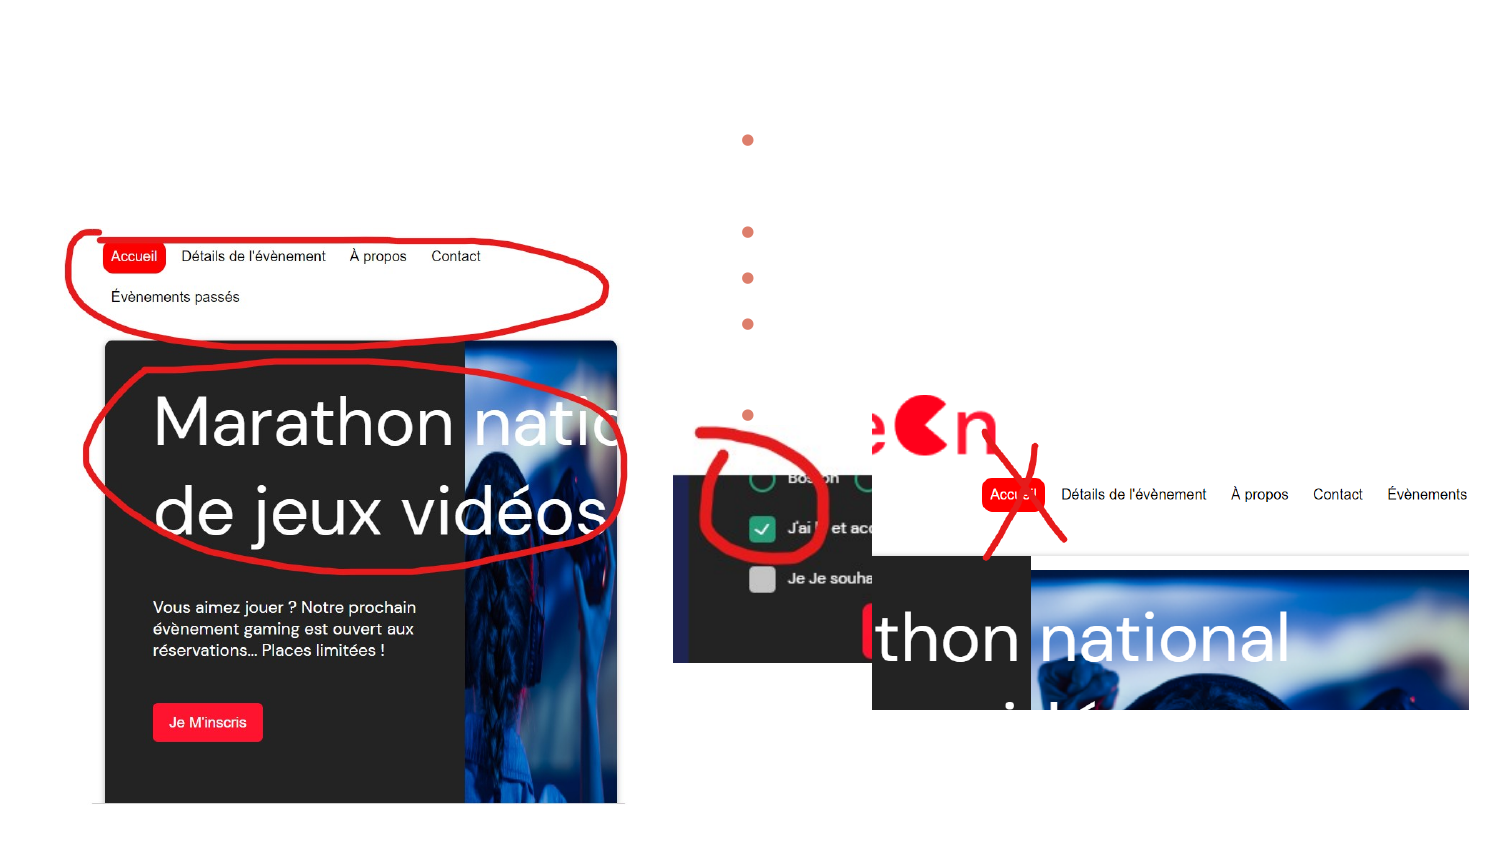

# Les problèmes révélés par les tests :
Des problèmes de responsive
Le formulaire est en partie valide
Il y a une div en trop dans le code
La fenêtre modale ne ferme pas
Il n’y a pas d’onglet accueil dans la maquette
LES TESTS